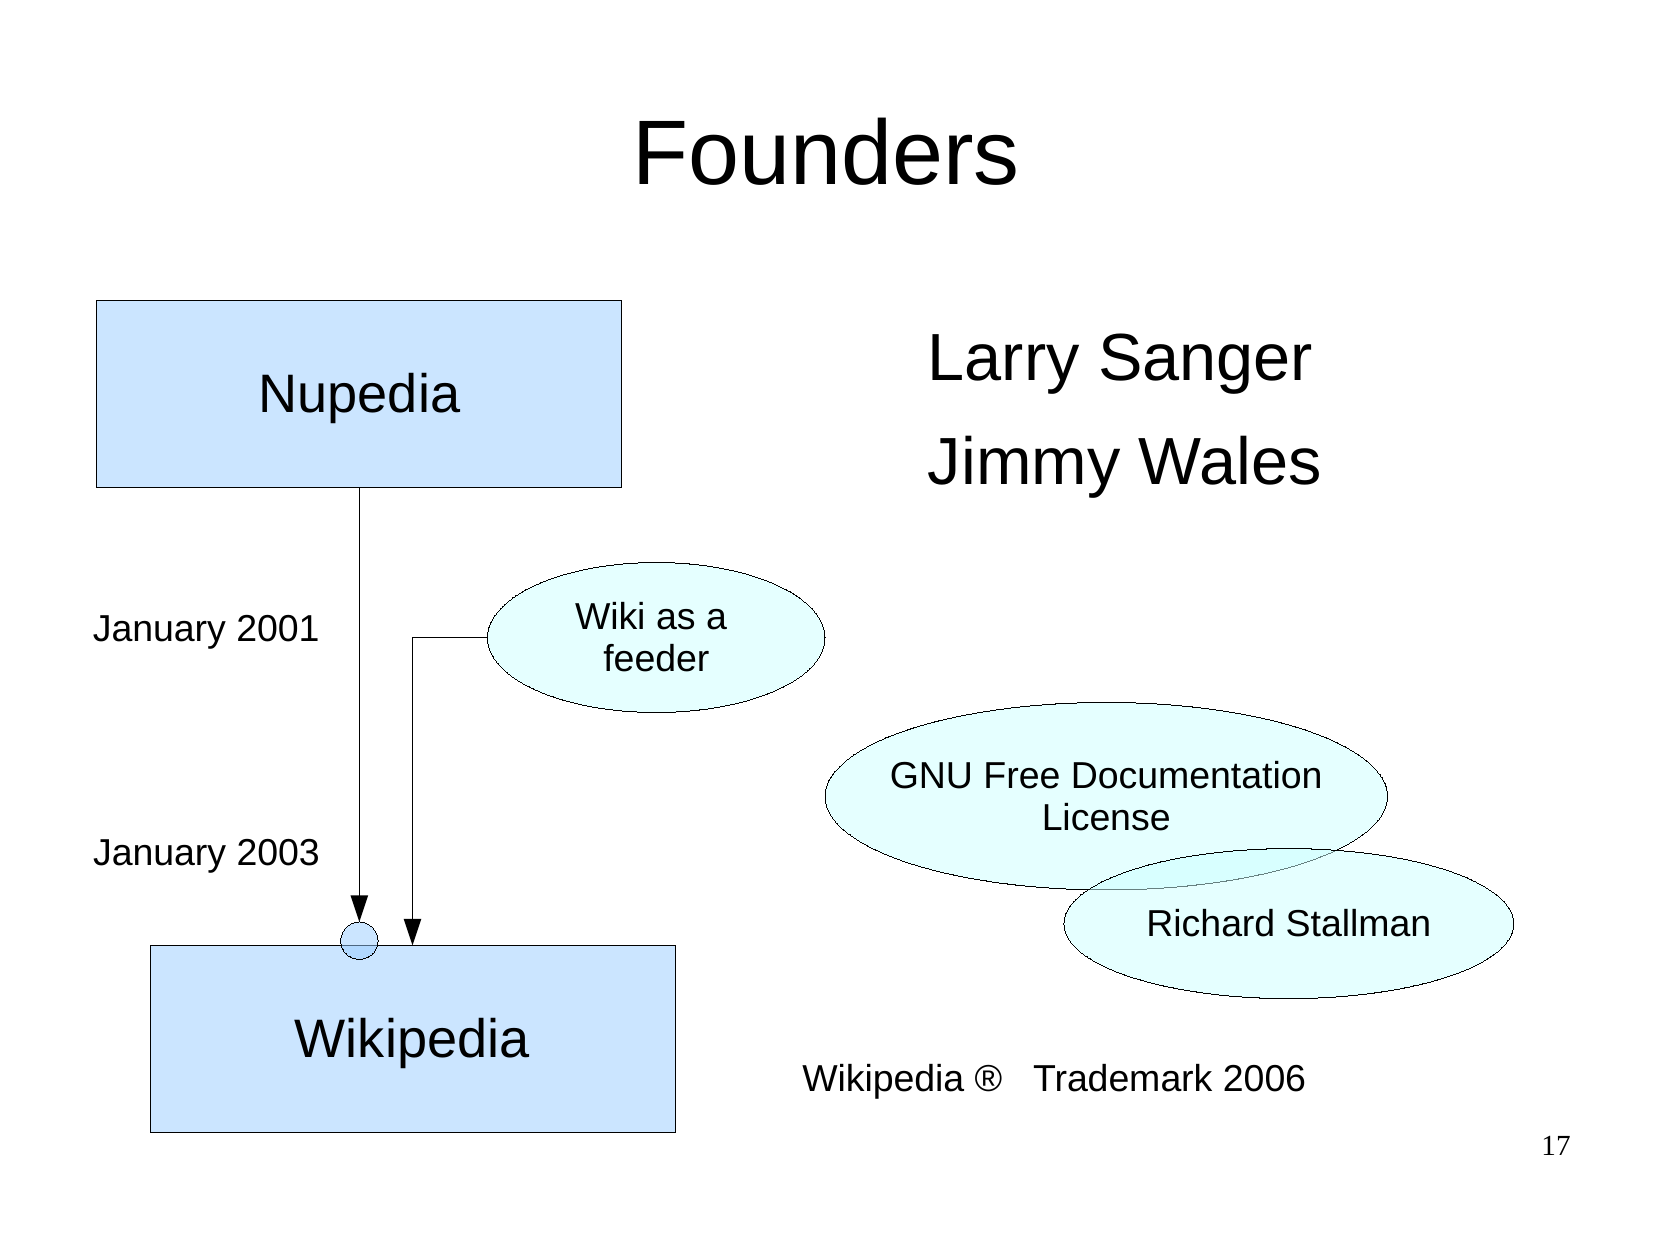

# Founders
Nupedia
Larry Sanger
Jimmy Wales
Wiki as a
feeder
January 2001
GNU Free Documentation
License
January 2003
Richard Stallman
Wikipedia
Wikipedia ® Trademark 2006
17